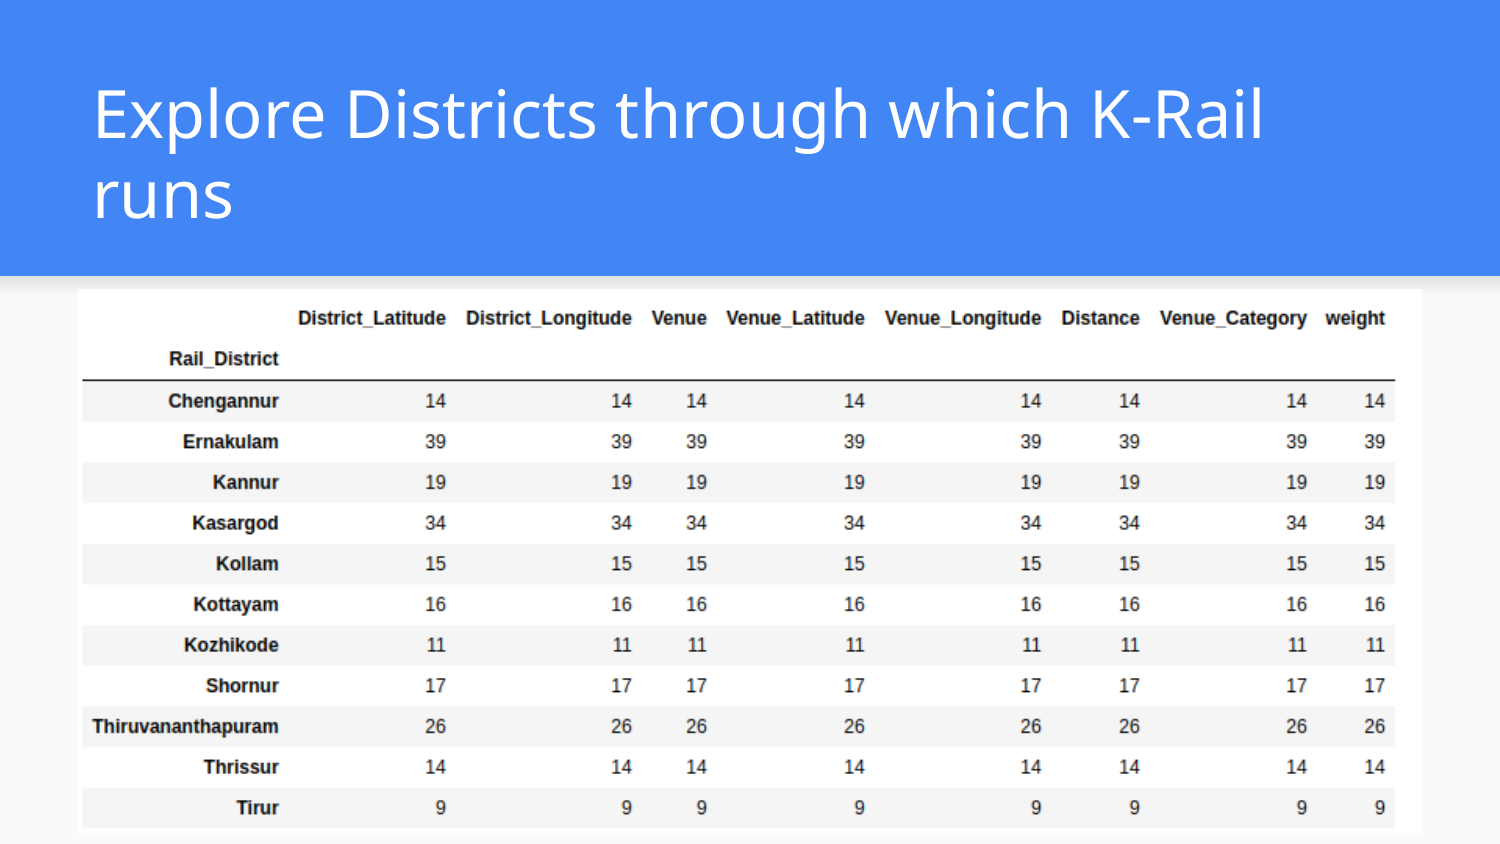

# Explore Districts through which K-Rail runs